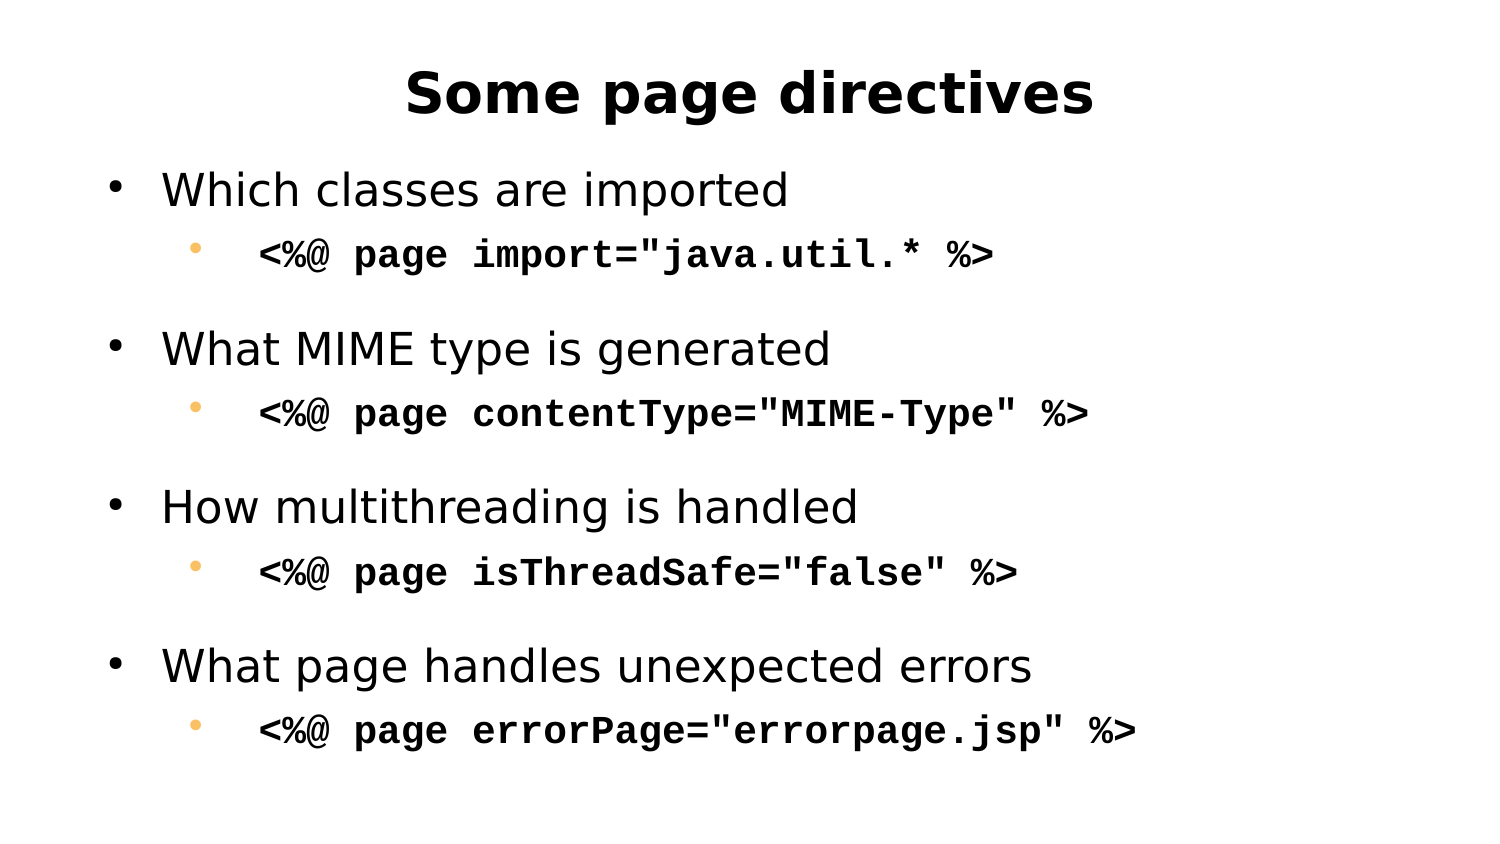

# Some page directives
Which classes are imported
<%@ page import="java.util.* %>
What MIME type is generated
<%@ page contentType="MIME-Type" %>
How multithreading is handled
<%@ page isThreadSafe="false" %>
What page handles unexpected errors
<%@ page errorPage="errorpage.jsp" %>